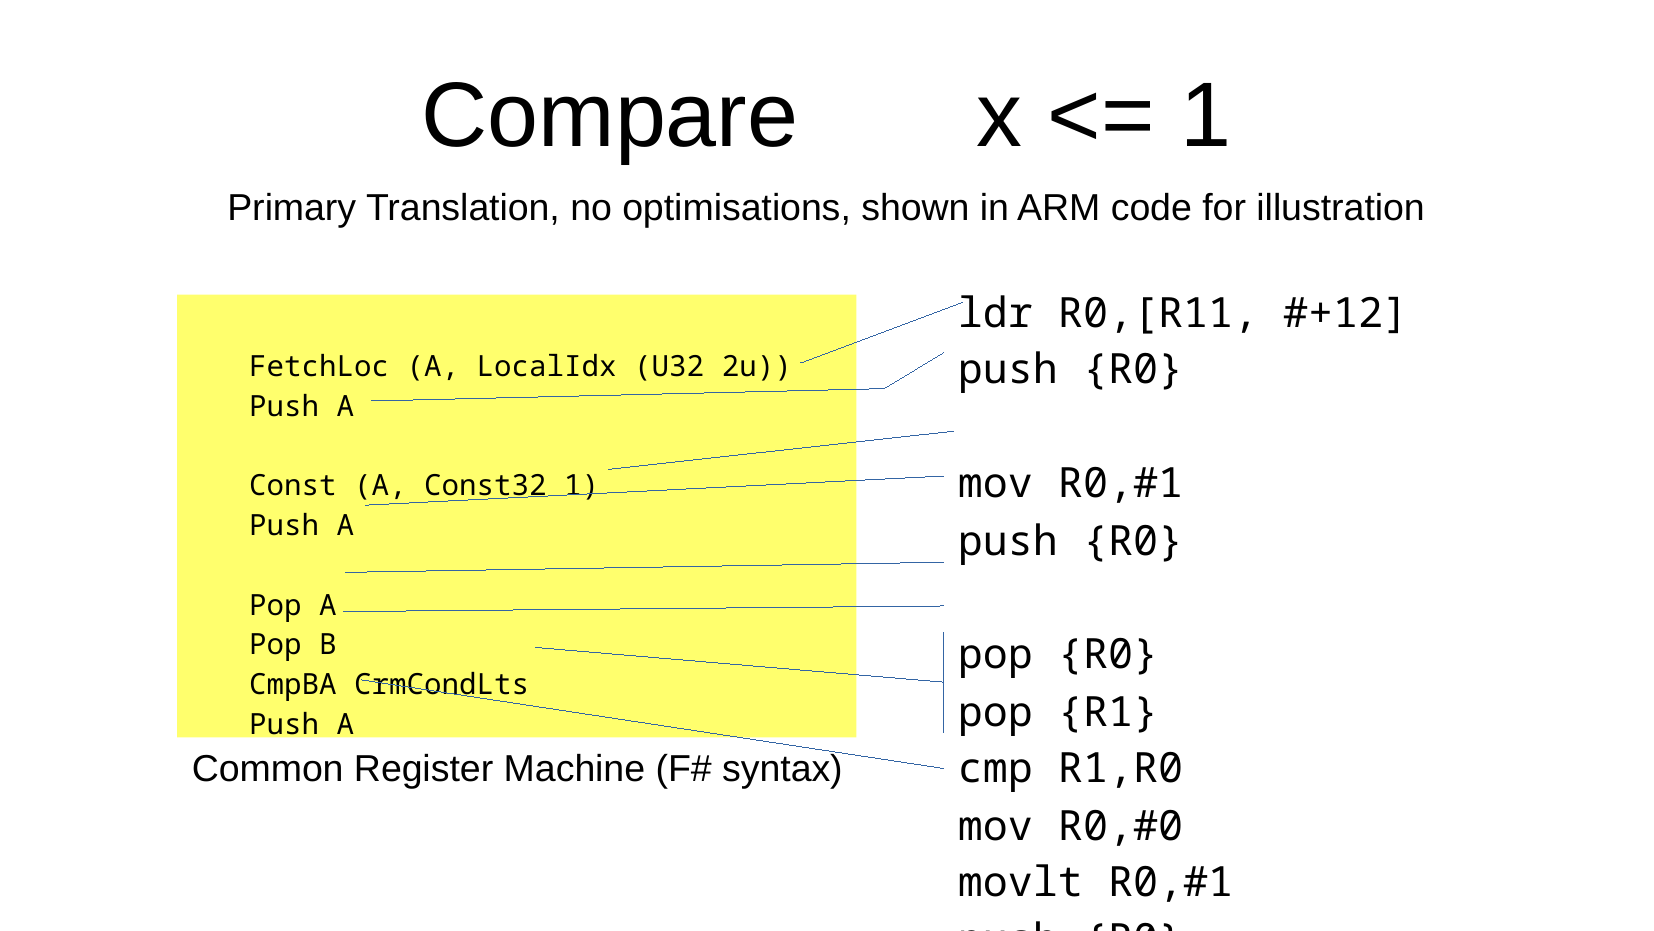

# Compare x <= 1
Primary Translation, no optimisations, shown in ARM code for illustration
ldr R0,[R11, #+12]
push {R0}
mov R0,#1
push {R0}
pop {R0}
pop {R1}
cmp R1,R0
mov R0,#0
movlt R0,#1
push {R0}
FetchLoc (A, LocalIdx (U32 2u))
Push A
Const (A, Const32 1)
Push A
Pop A
Pop B
CmpBA CrmCondLts
Push A
Common Register Machine (F# syntax)